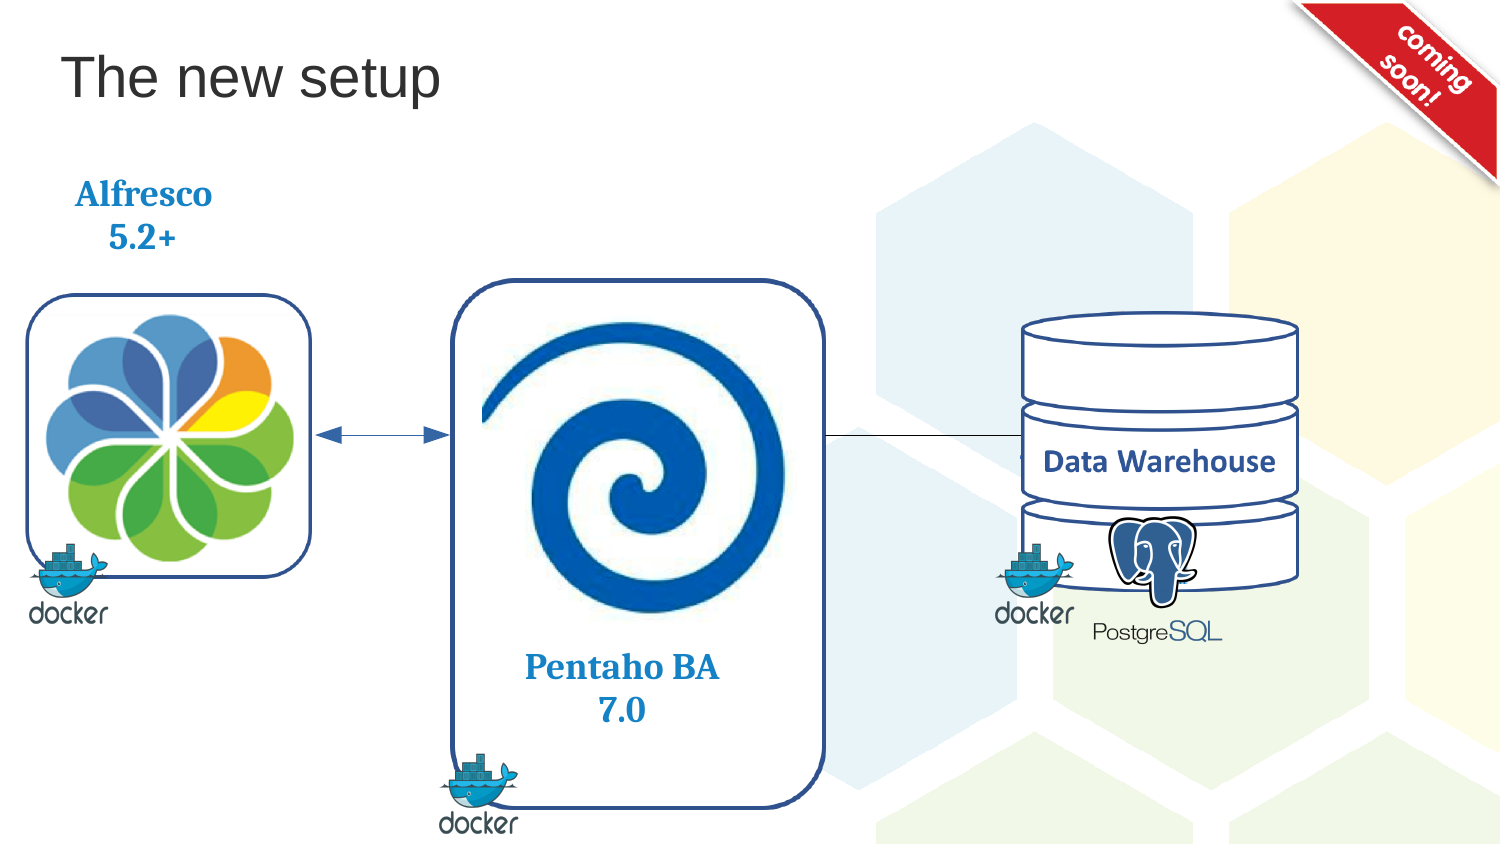

# The new setup
Alfresco
5.2+
Pentaho BA
7.0